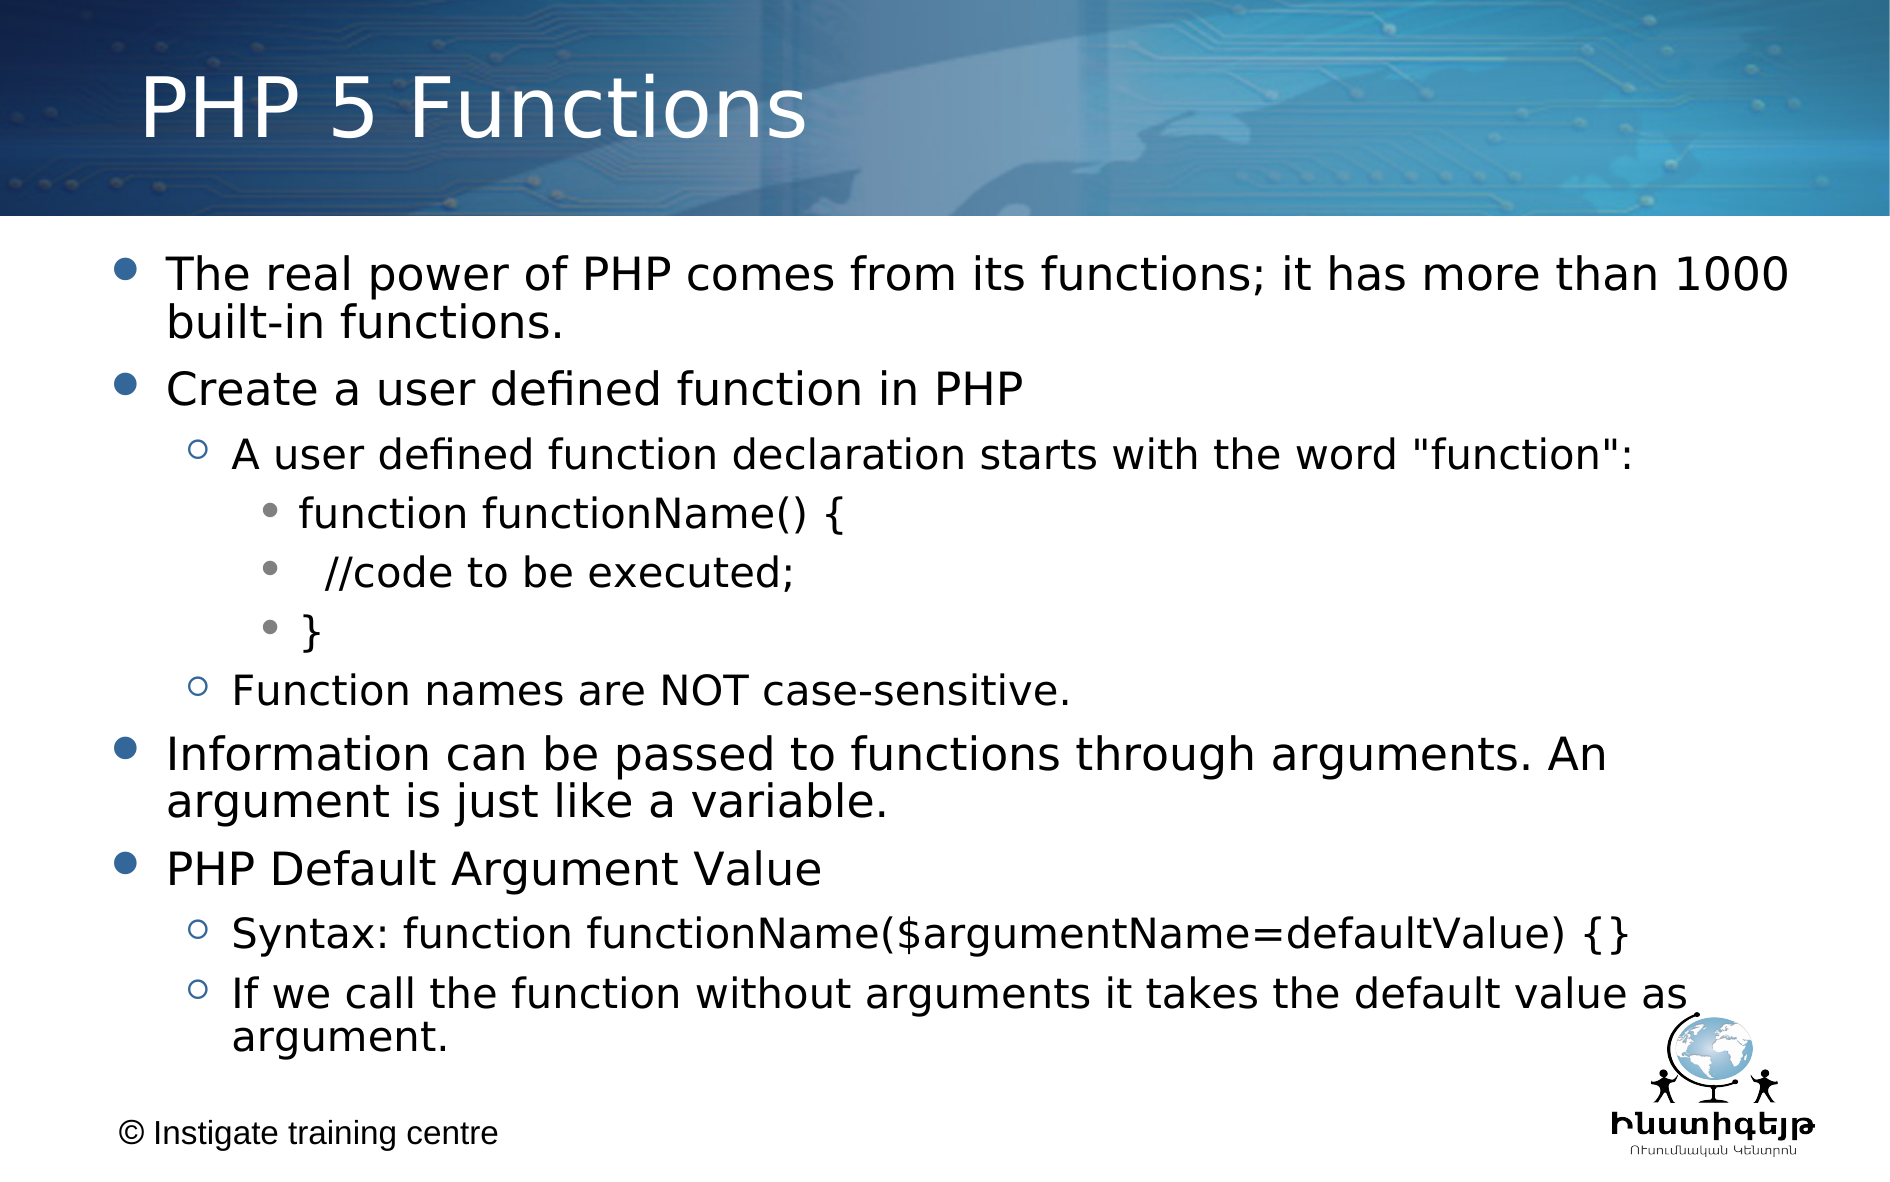

PHP 5 Functions
# The real power of PHP comes from its functions; it has more than 1000 built-in functions.
Create a user defined function in PHP
A user defined function declaration starts with the word "function":
function functionName() {
 //code to be executed;
}
Function names are NOT case-sensitive.
Information can be passed to functions through arguments. An argument is just like a variable.
PHP Default Argument Value
Syntax: function functionName($argumentName=defaultValue) {}
If we call the function without arguments it takes the default value as argument.